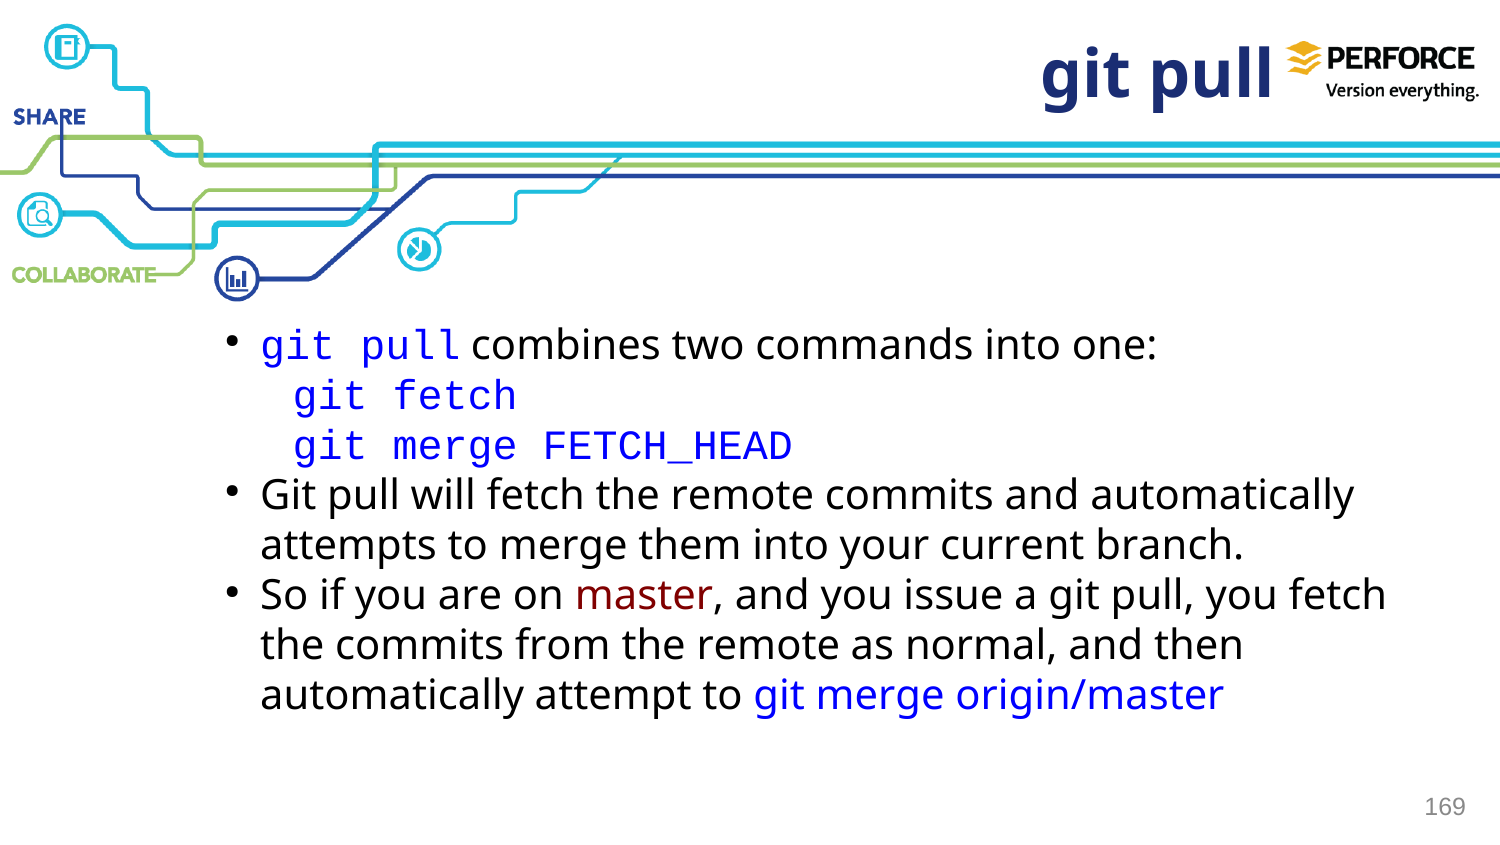

# git pull
git pull combines two commands into one:
 git fetch
 git merge FETCH_HEAD
Git pull will fetch the remote commits and automatically attempts to merge them into your current branch.
So if you are on master, and you issue a git pull, you fetch the commits from the remote as normal, and then automatically attempt to git merge origin/master